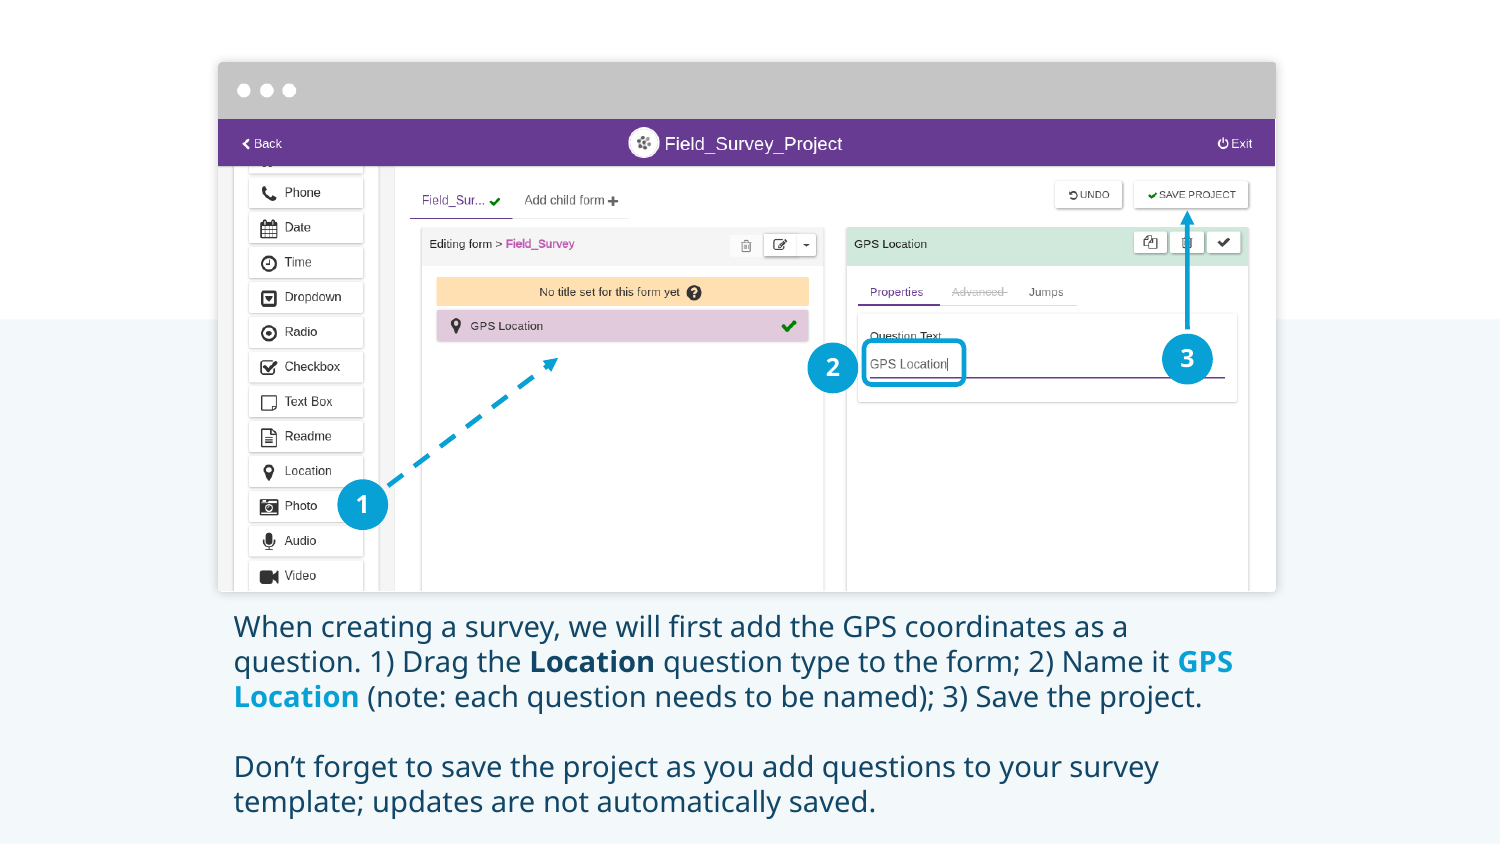

3
2
1
When creating a survey, we will first add the GPS coordinates as a question. 1) Drag the Location question type to the form; 2) Name it GPS Location (note: each question needs to be named); 3) Save the project.
Don’t forget to save the project as you add questions to your survey template; updates are not automatically saved.